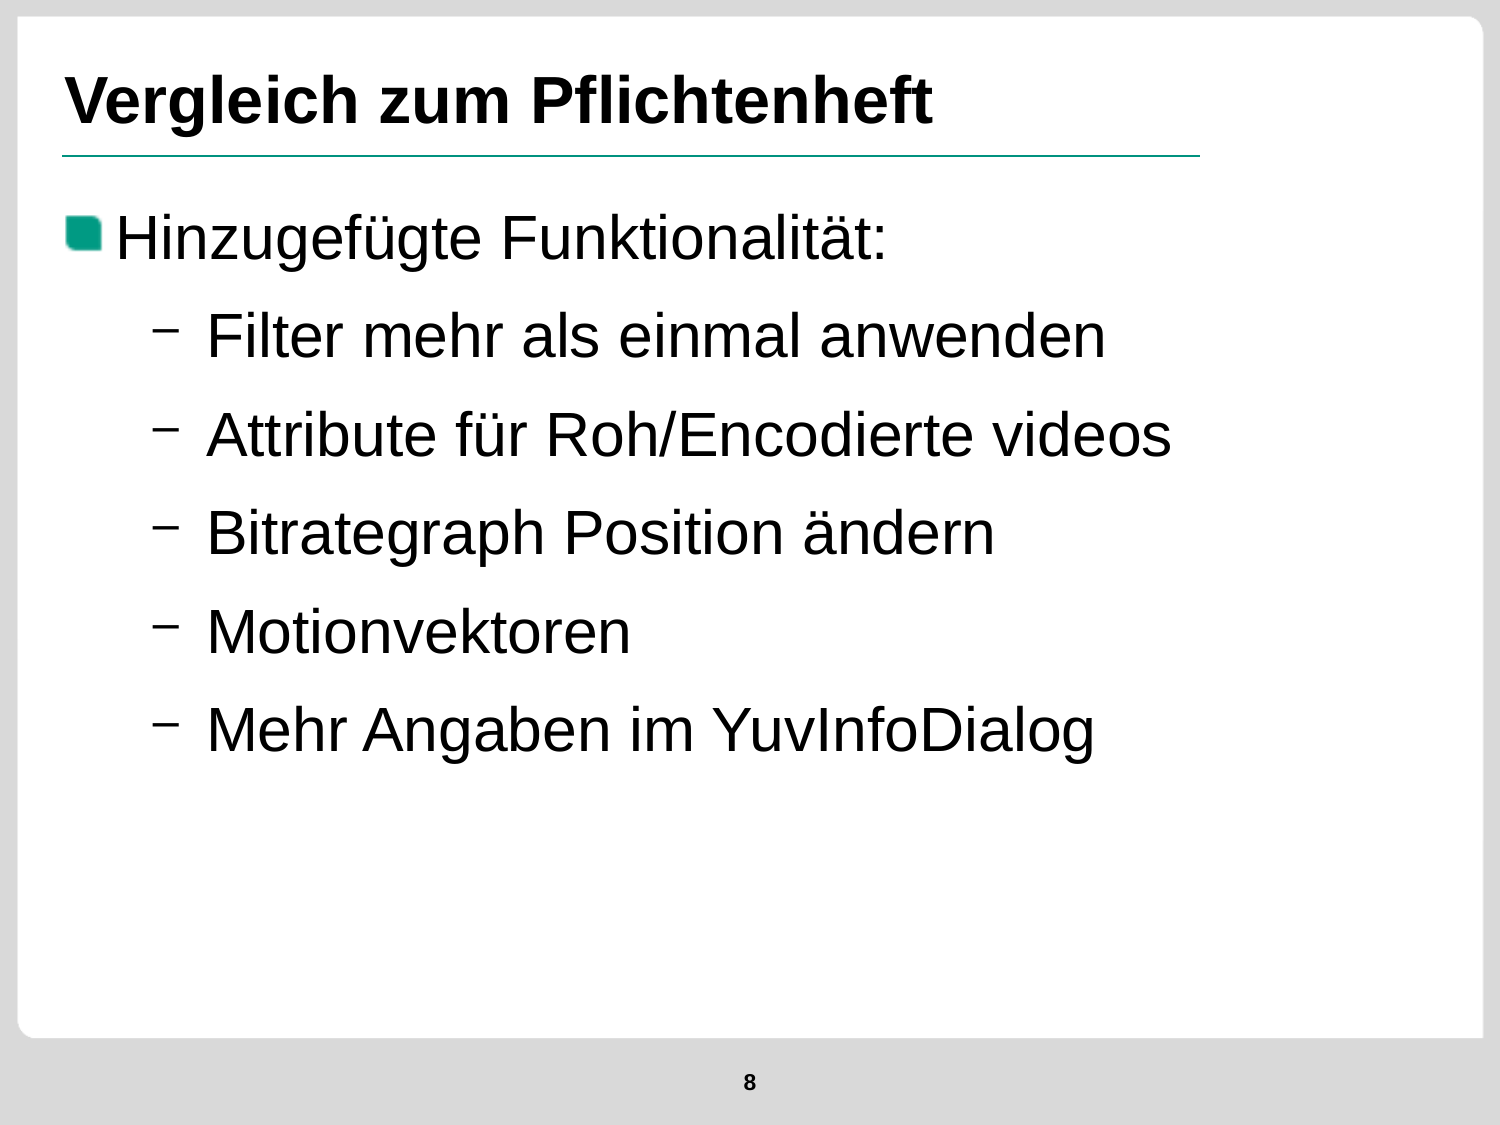

# Vergleich zum Pflichtenheft
Hinzugefügte Funktionalität:
Filter mehr als einmal anwenden
Attribute für Roh/Encodierte videos
Bitrategraph Position ändern
Motionvektoren
Mehr Angaben im YuvInfoDialog